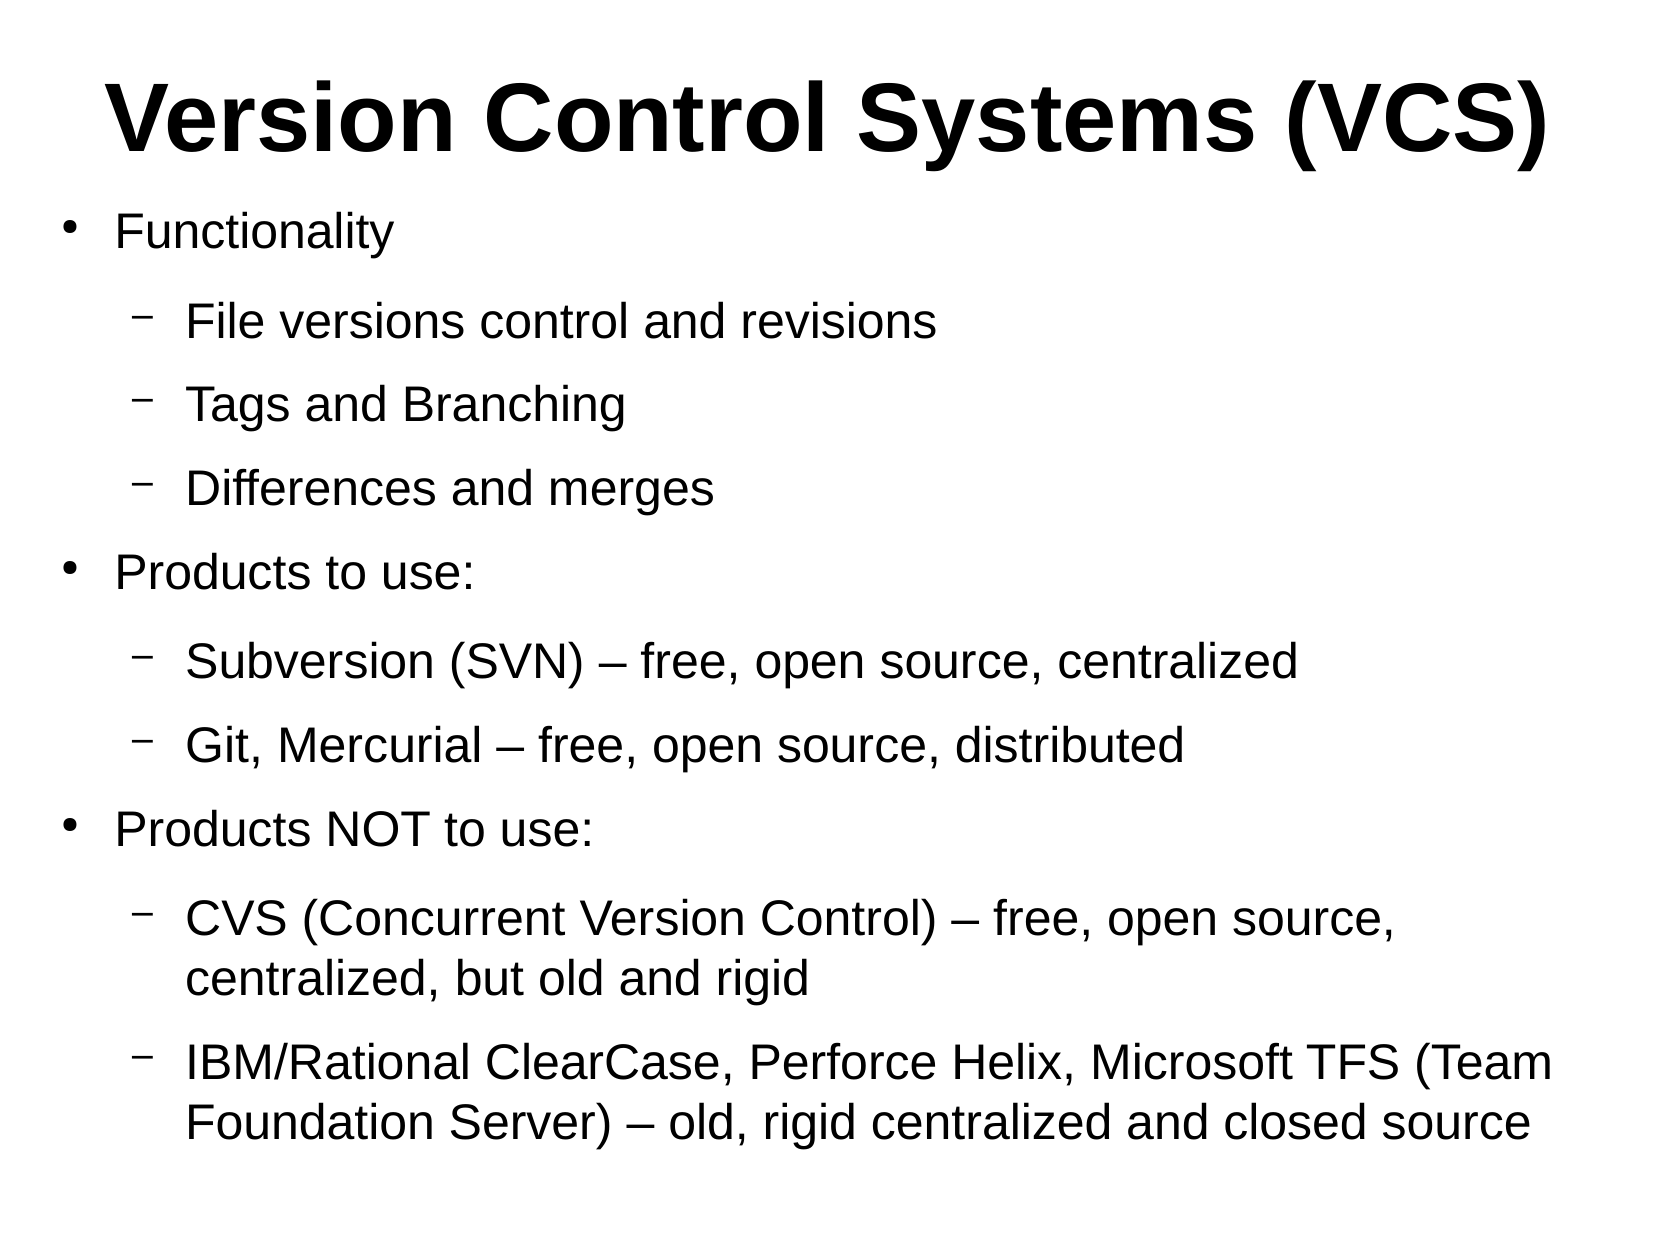

Version Control Systems (VCS)
# Functionality
File versions control and revisions
Tags and Branching
Differences and merges
Products to use:
Subversion (SVN) – free, open source, centralized
Git, Mercurial – free, open source, distributed
Products NOT to use:
CVS (Concurrent Version Control) – free, open source, centralized, but old and rigid
IBM/Rational ClearCase, Perforce Helix, Microsoft TFS (Team Foundation Server) – old, rigid centralized and closed source